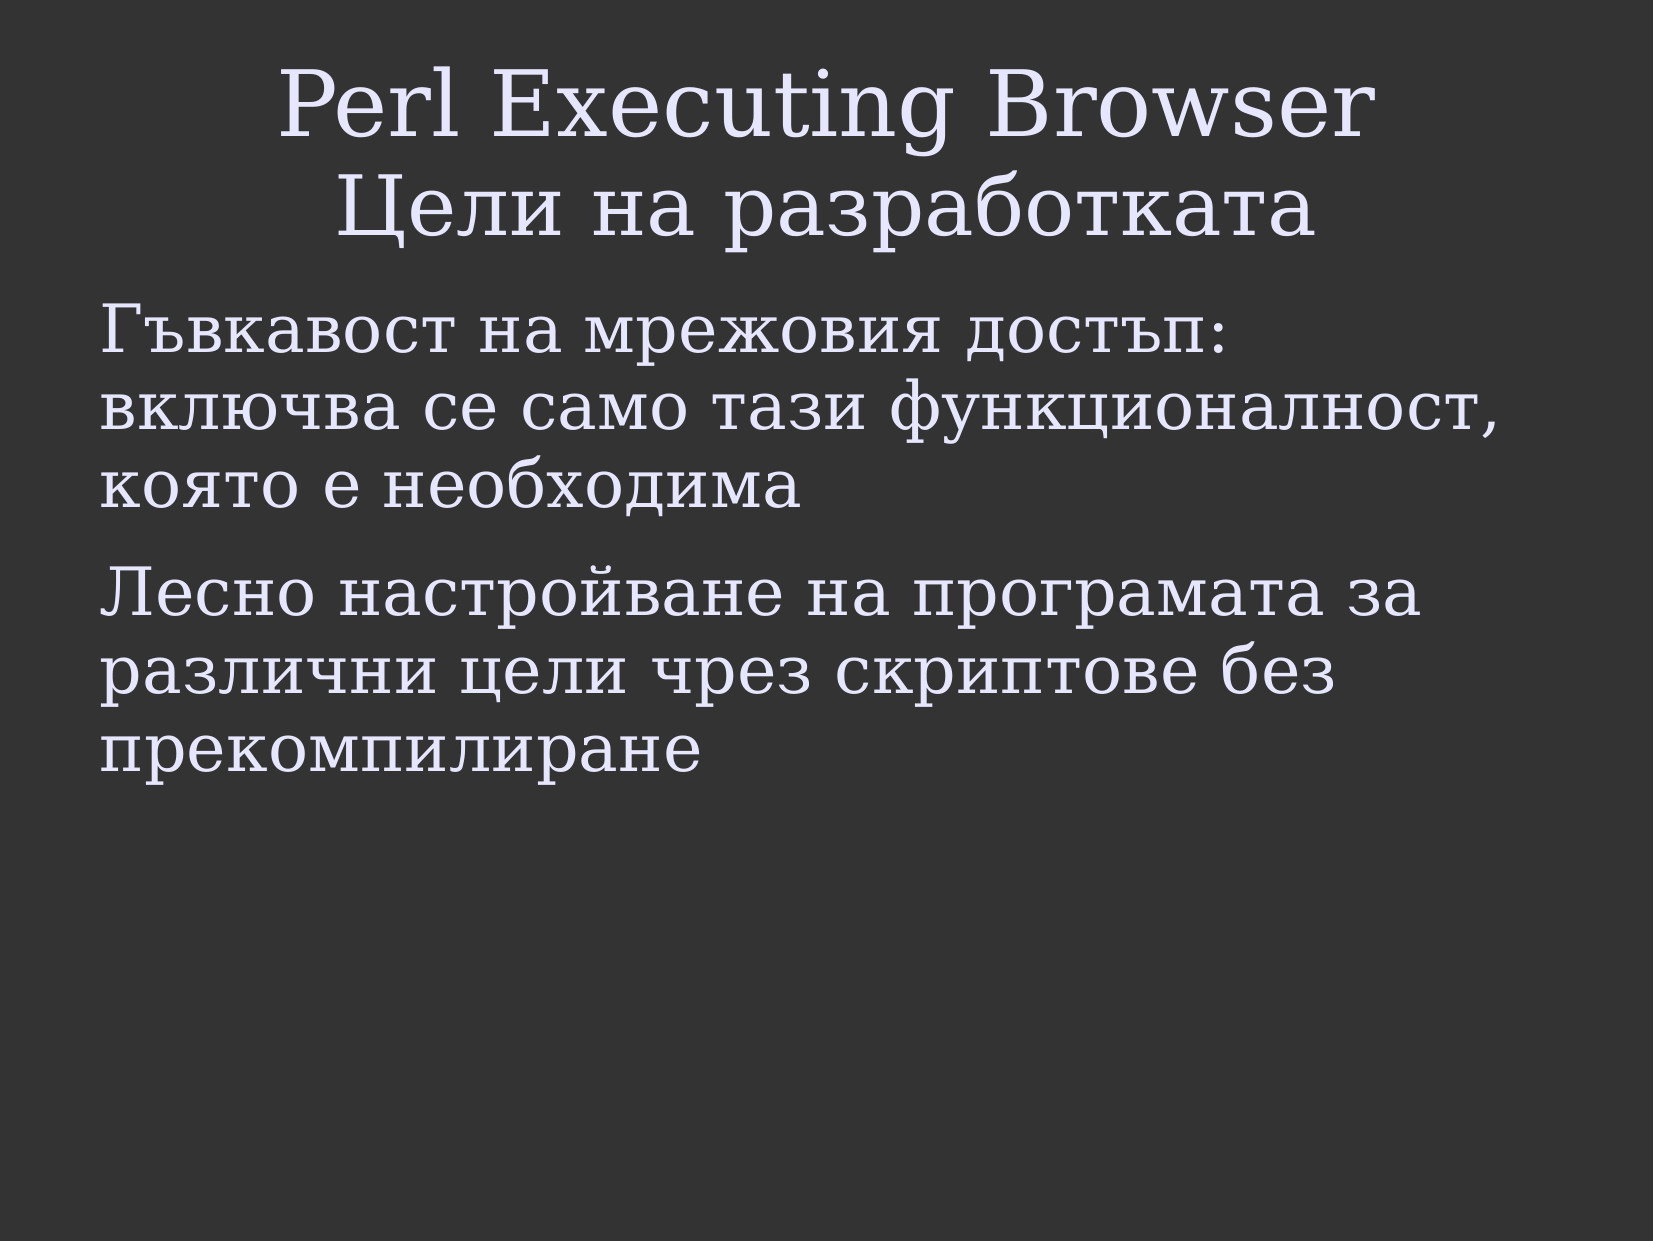

# Perl Executing Browser Цели на разработката
Гъвкавост на мрежовия достъп:
включва се само тази функционалност,
която е необходима
Лесно настройване на програмата за
различни цели чрез скриптове без
прекомпилиране